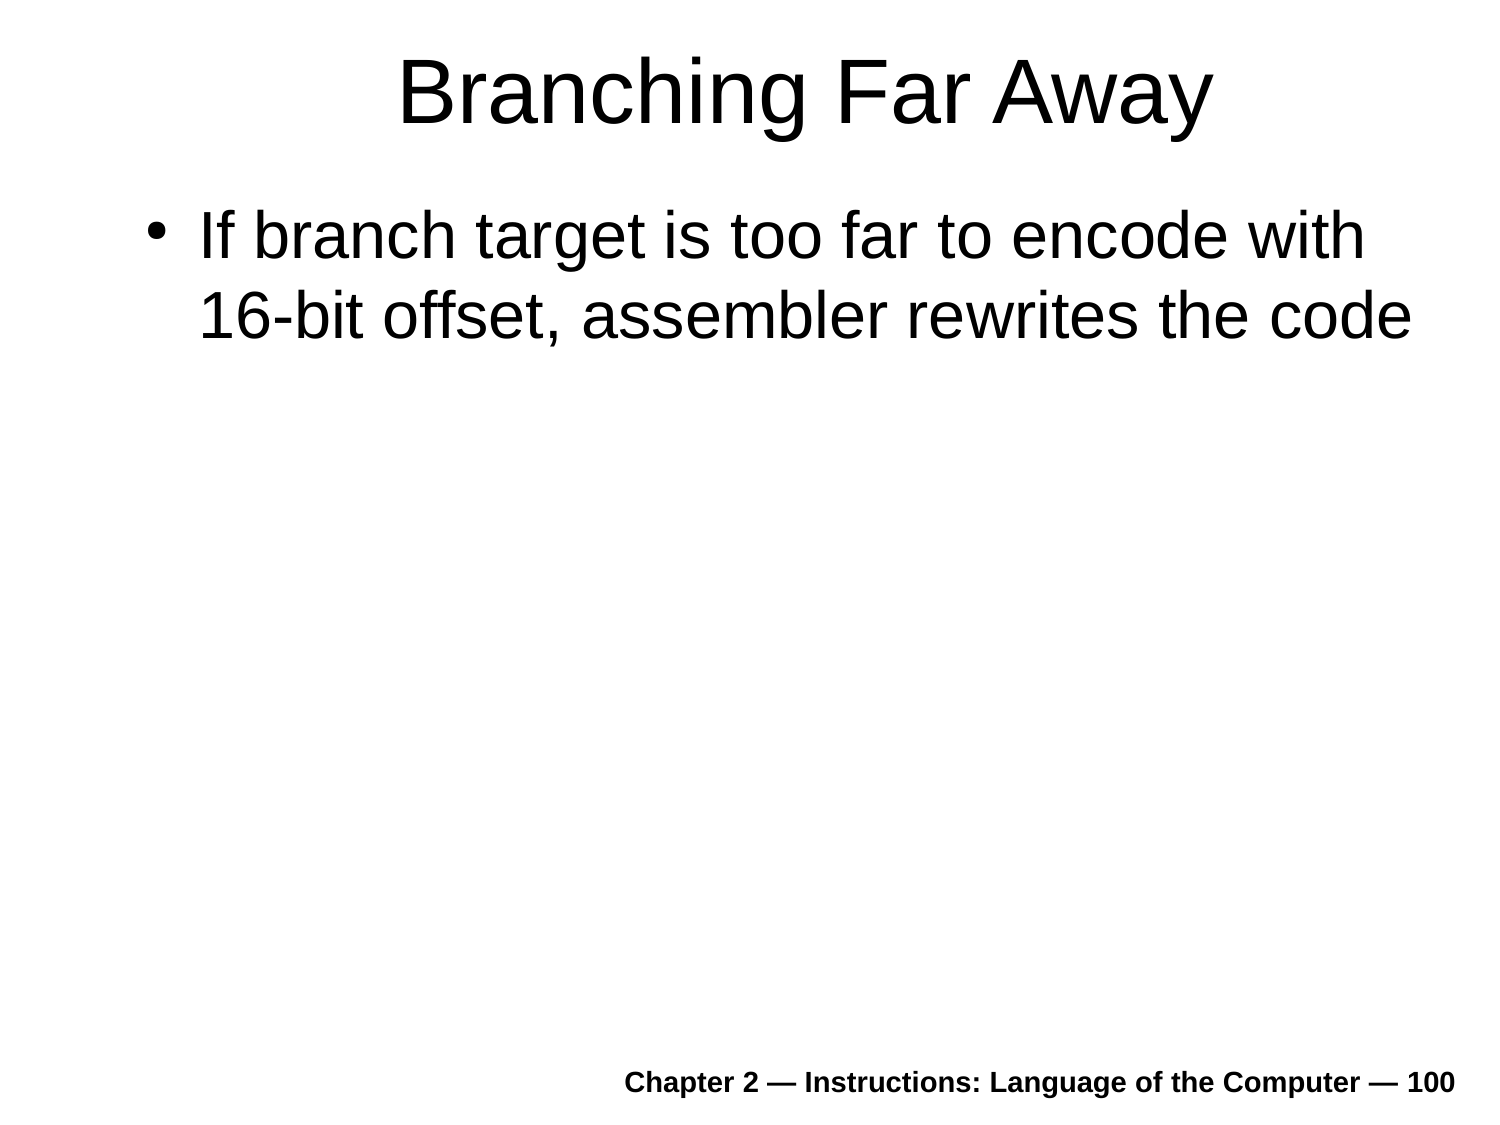

# Branching Far Away
If branch target is too far to encode with 16-bit offset, assembler rewrites the code
Chapter 2 — Instructions: Language of the Computer —